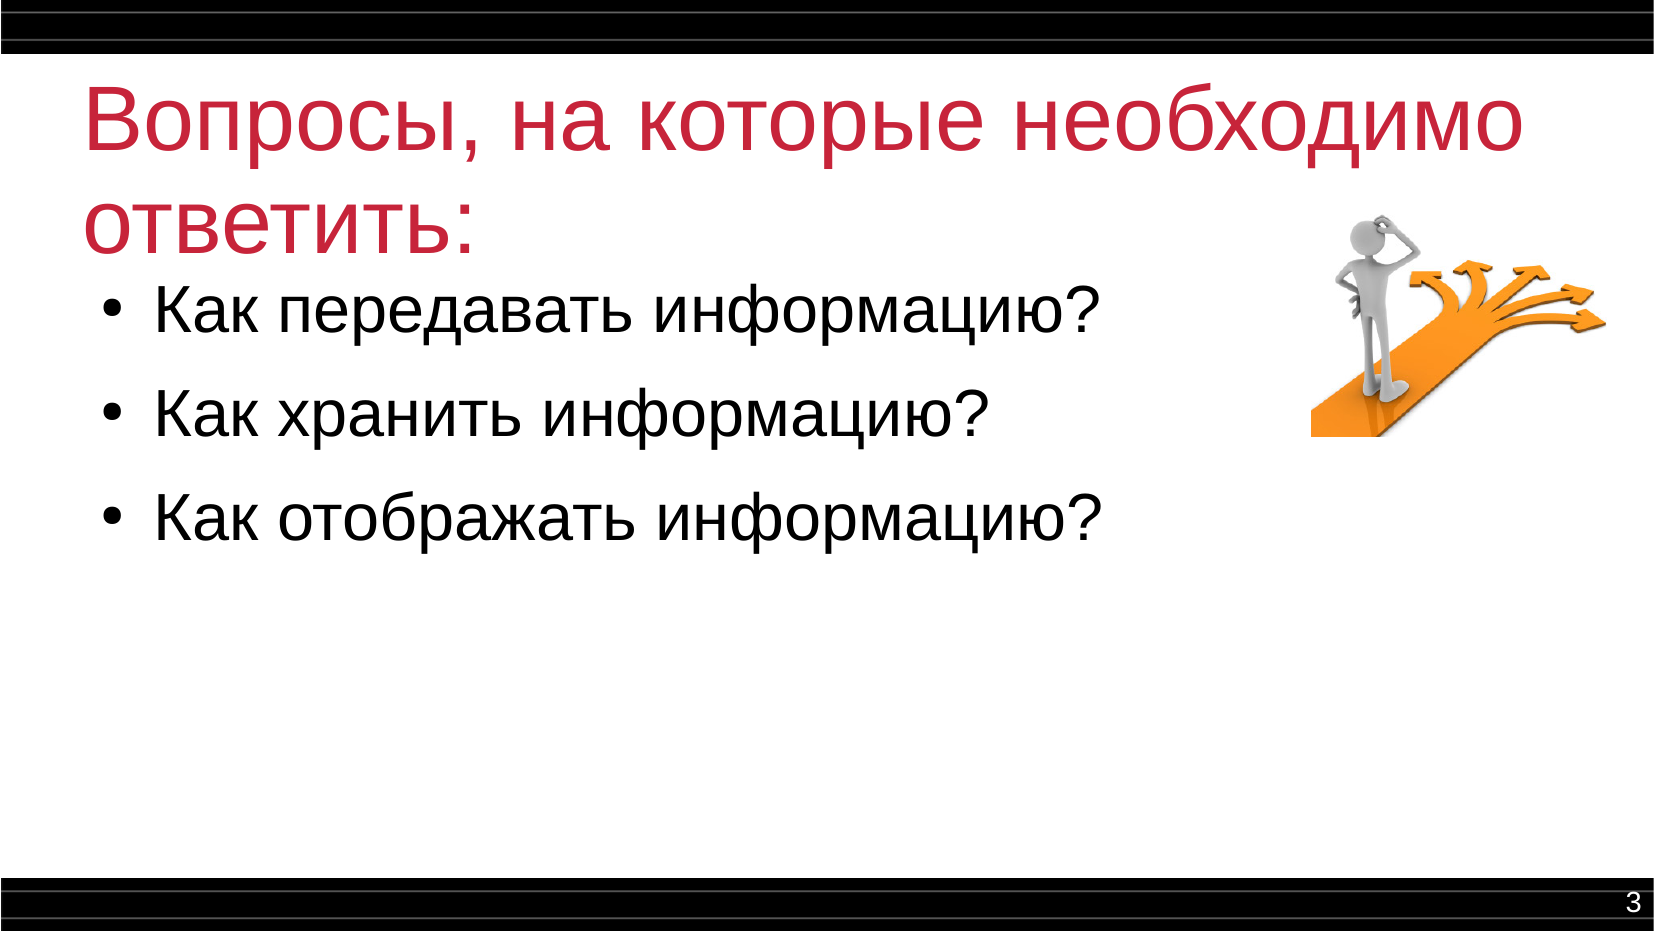

# Вопросы, на которые необходимо ответить:
Как передавать информацию?
Как хранить информацию?
Как отображать информацию?